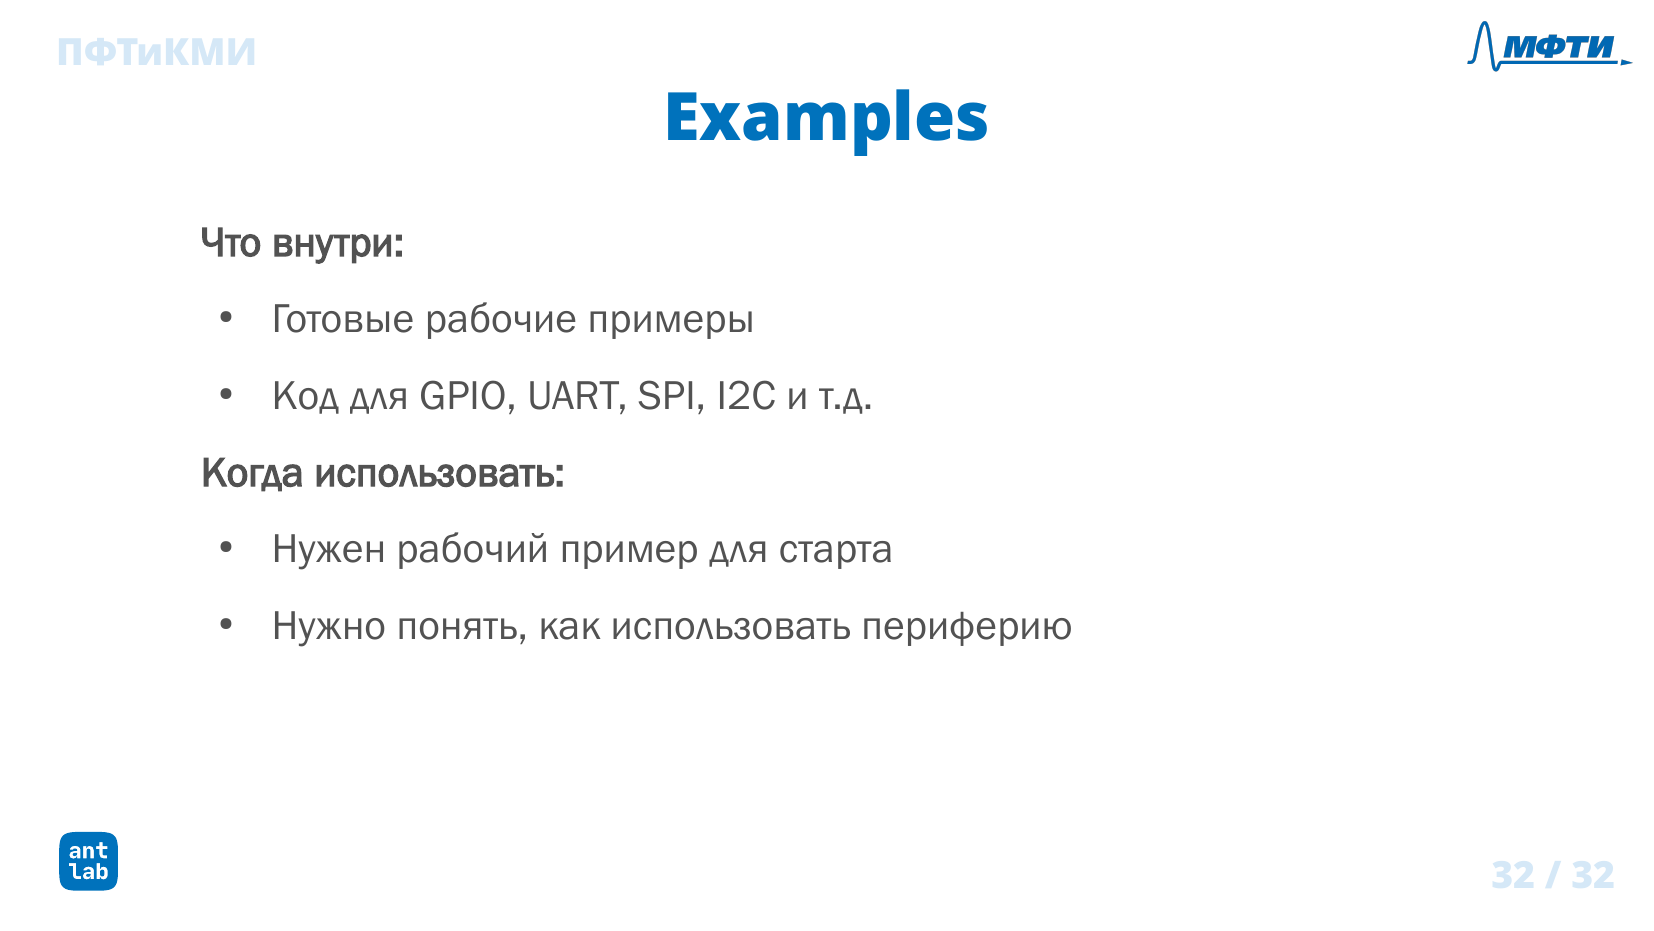

# Examples
Что внутри:
Готовые рабочие примеры
Код для GPIO, UART, SPI, I2C и т.д.
Когда использовать:
Нужен рабочий пример для старта
Нужно понять, как использовать периферию